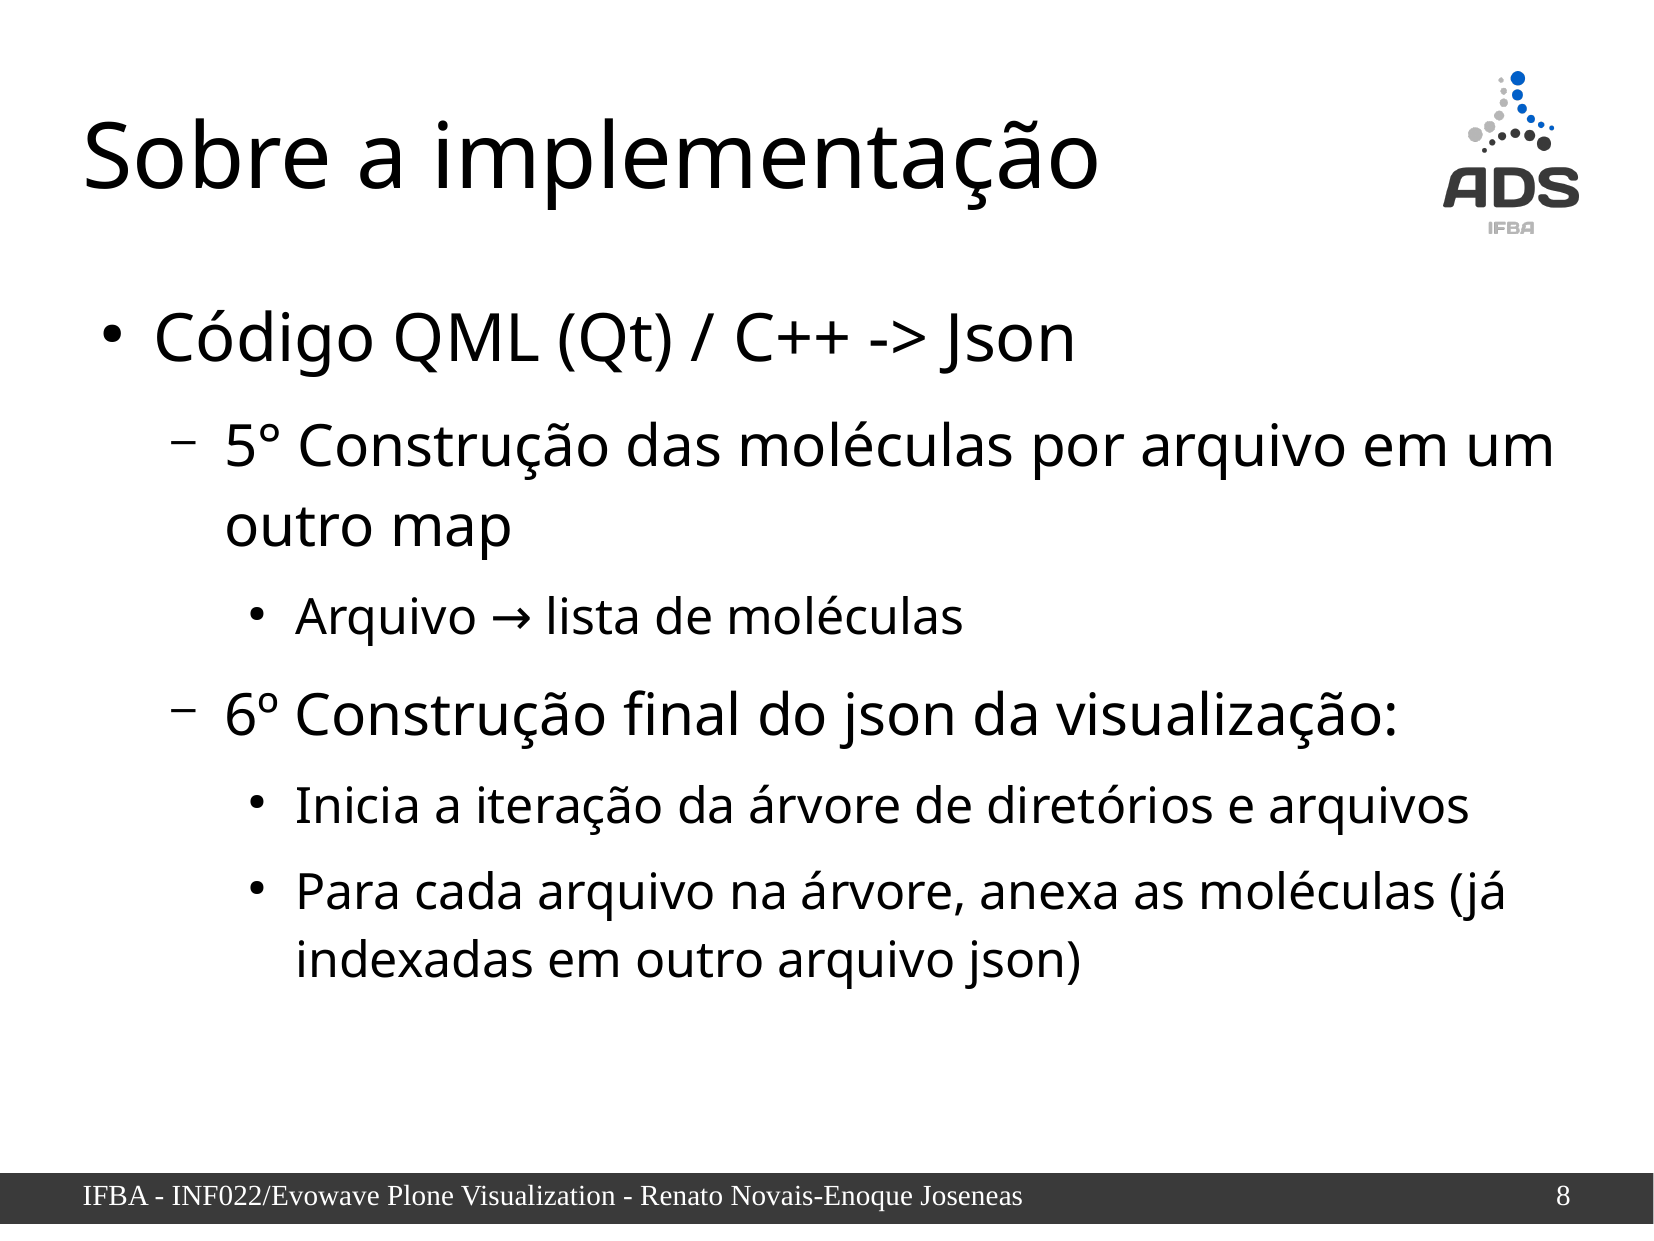

# Sobre a implementação
Código QML (Qt) / C++ -> Json
5° Construção das moléculas por arquivo em um outro map
Arquivo → lista de moléculas
6º Construção final do json da visualização:
Inicia a iteração da árvore de diretórios e arquivos
Para cada arquivo na árvore, anexa as moléculas (já indexadas em outro arquivo json)
8